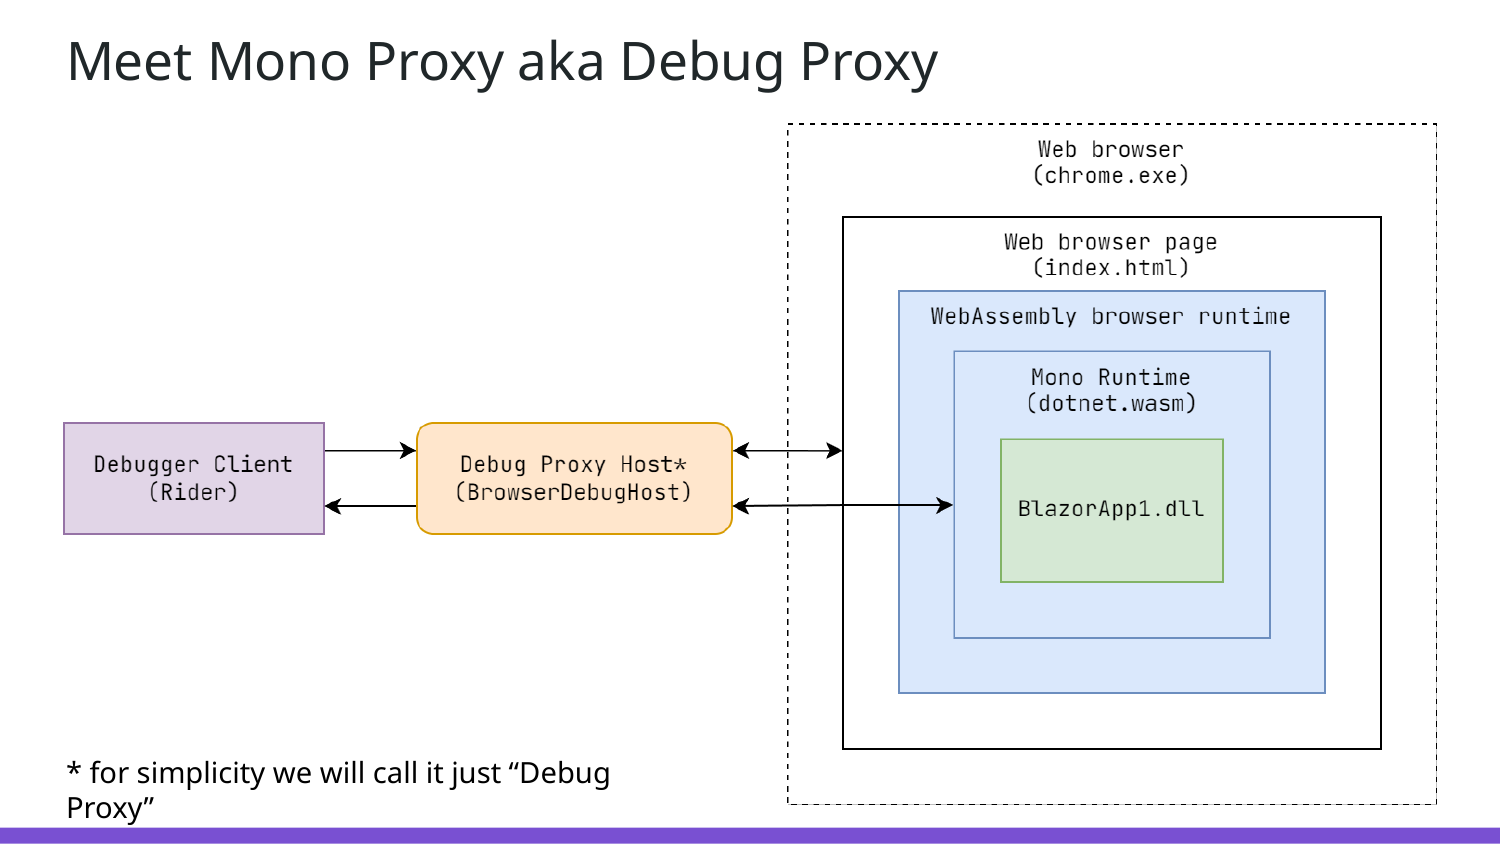

# Meet Mono Proxy aka Debug Proxy
* for simplicity we will call it just “Debug Proxy”